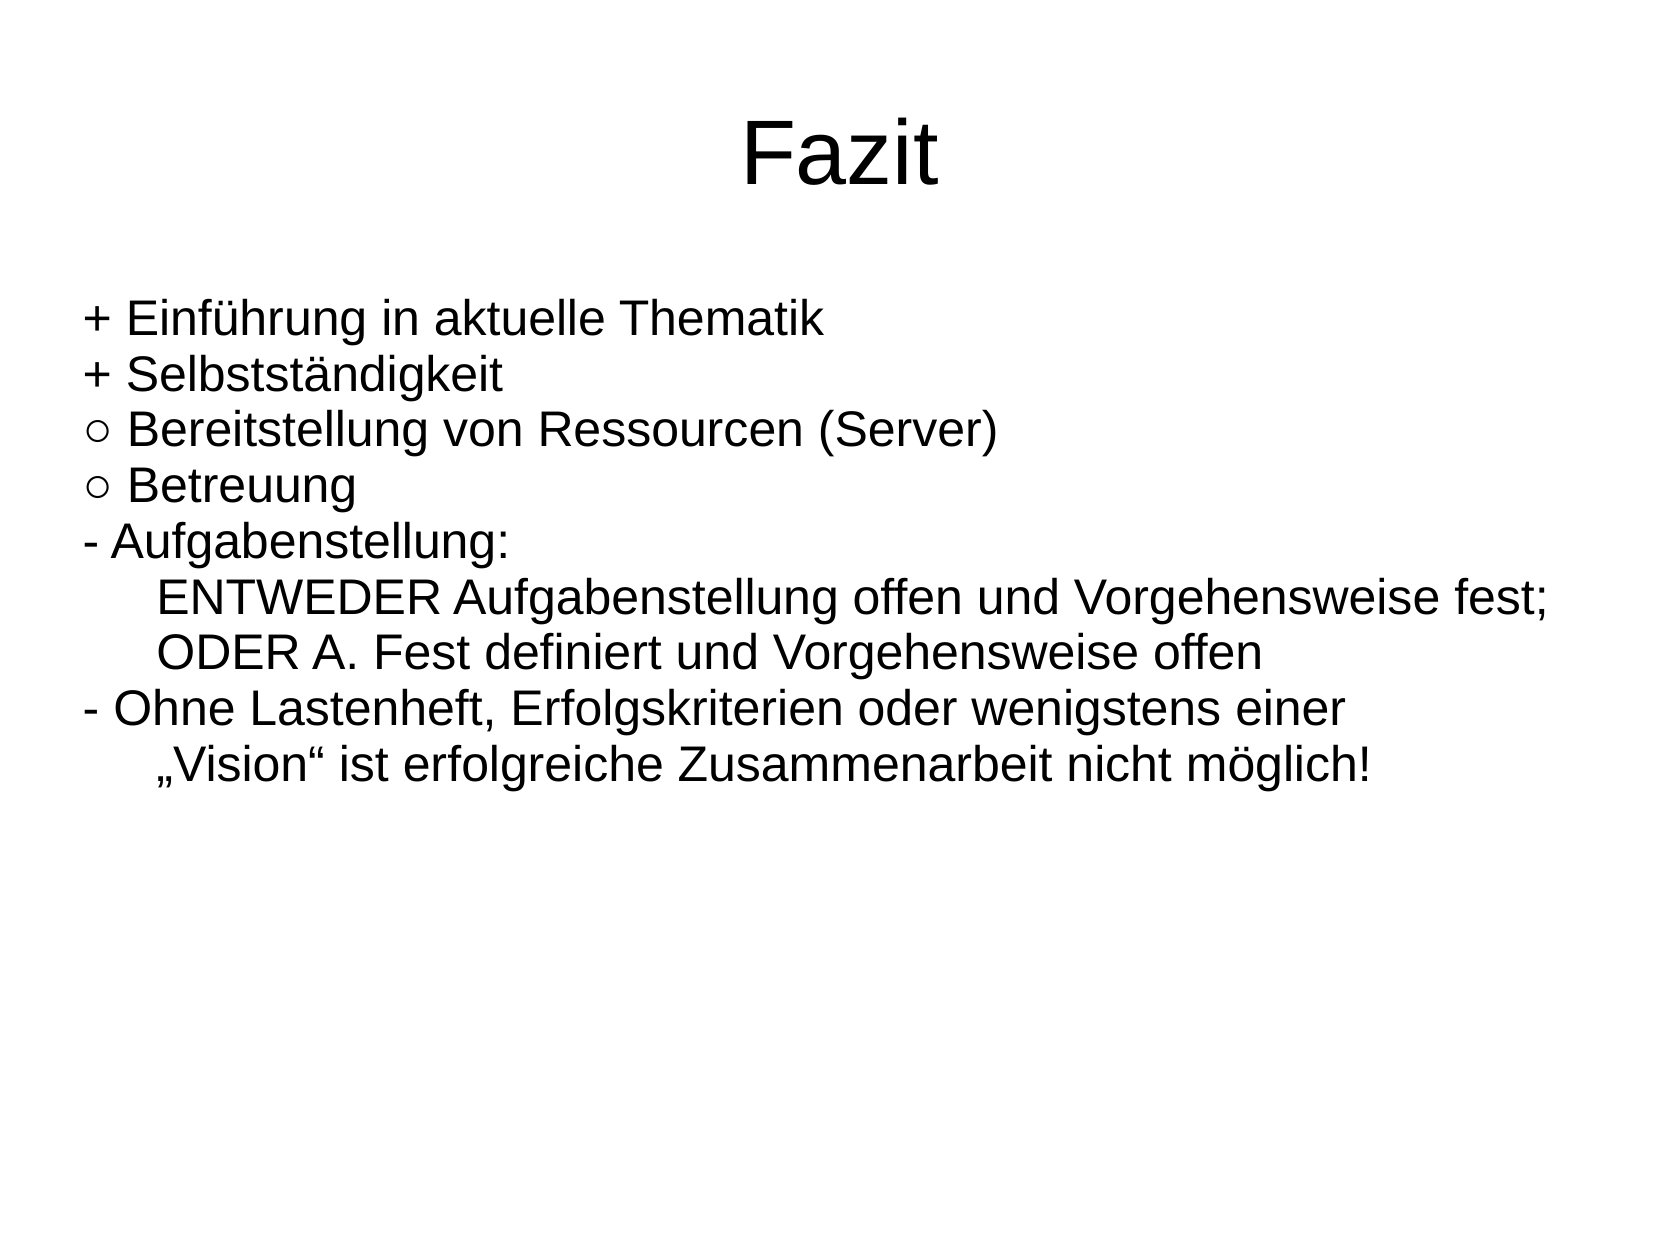

# Fazit
+ Einführung in aktuelle Thematik
+ Selbstständigkeit
○ Bereitstellung von Ressourcen (Server)
○ Betreuung
- Aufgabenstellung:
	ENTWEDER Aufgabenstellung offen und Vorgehensweise fest; 	ODER A. Fest definiert und Vorgehensweise offen
- Ohne Lastenheft, Erfolgskriterien oder wenigstens einer
	„Vision“ ist erfolgreiche Zusammenarbeit nicht möglich!